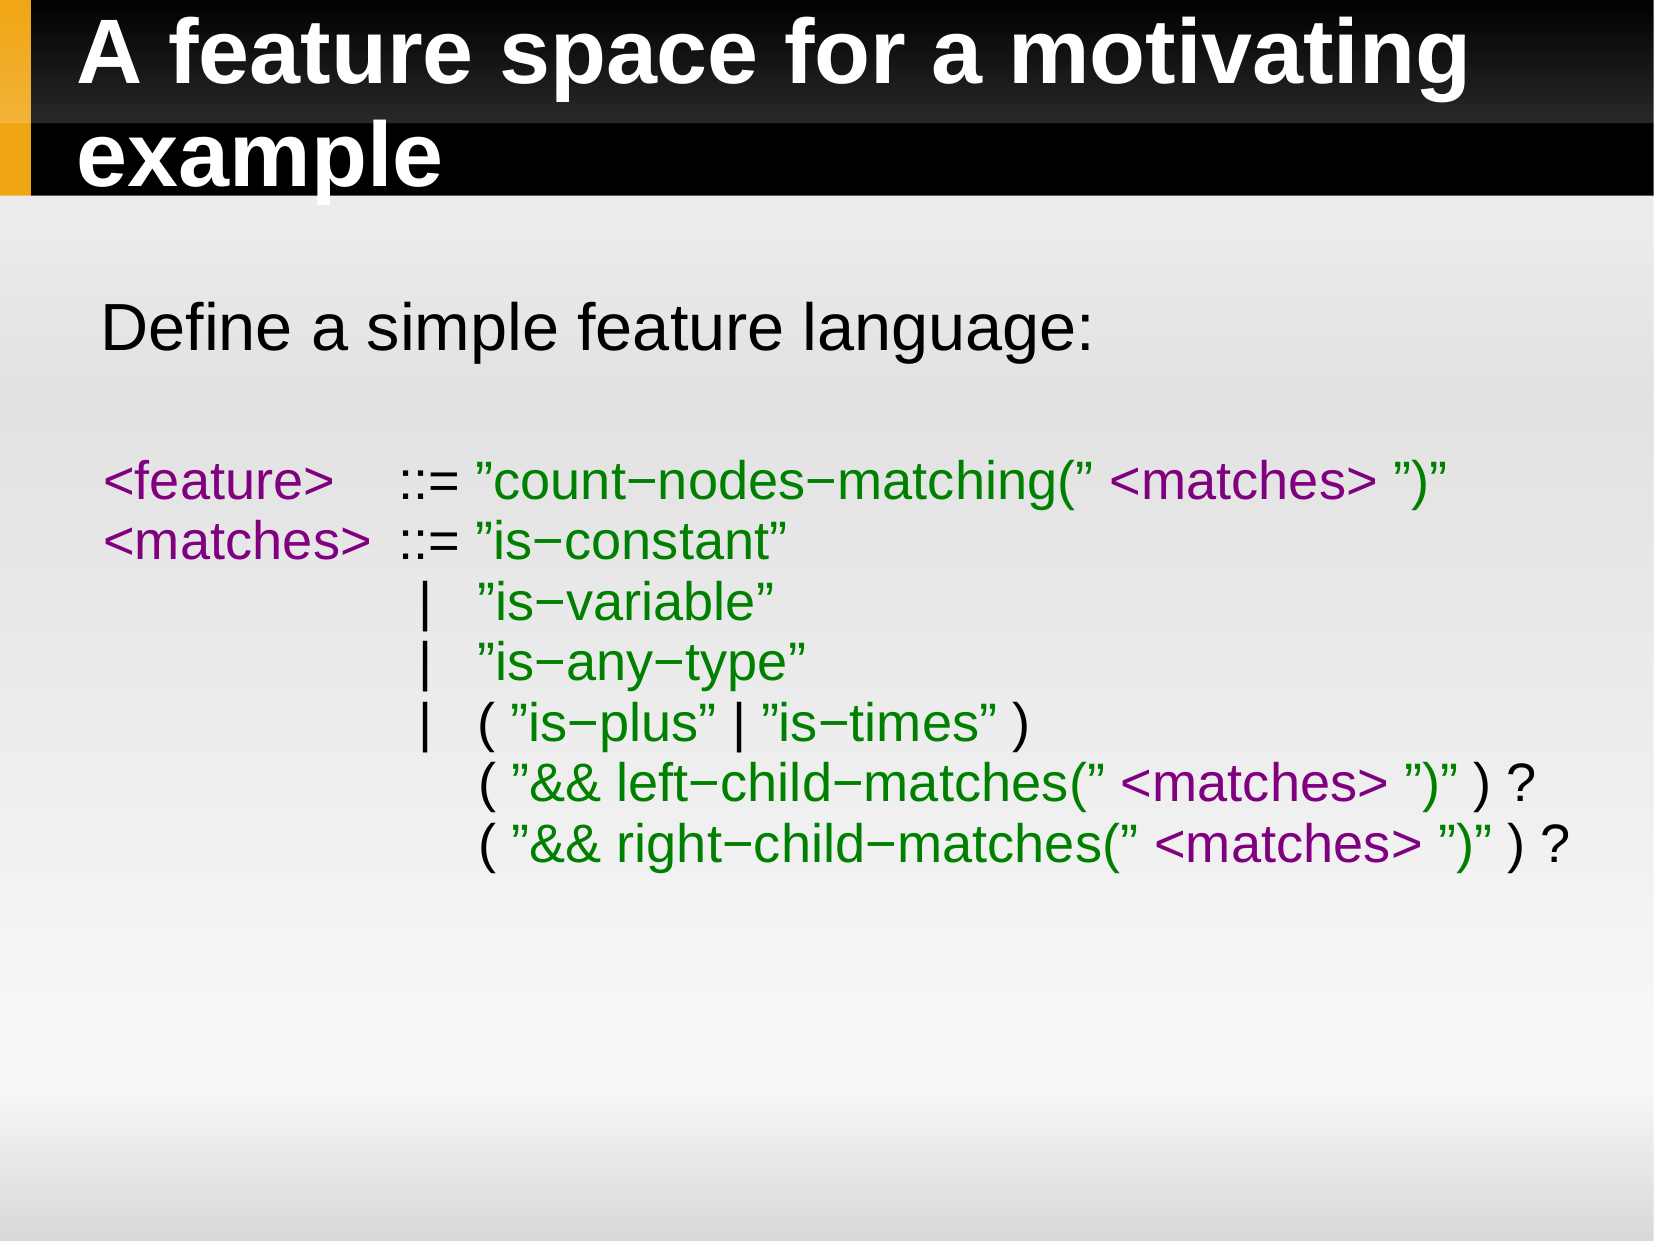

# A feature space for a motivating example
Define a simple feature language:
<feature> 	::= ”count−nodes−matching(” <matches> ”)”
<matches> 	::= ”is−constant”
 | ”is−variable”
 | ”is−any−type”
 | ( ”is−plus” | ”is−times” )
 ( ”&& left−child−matches(” <matches> ”)” ) ?
 ( ”&& right−child−matches(” <matches> ”)” ) ?